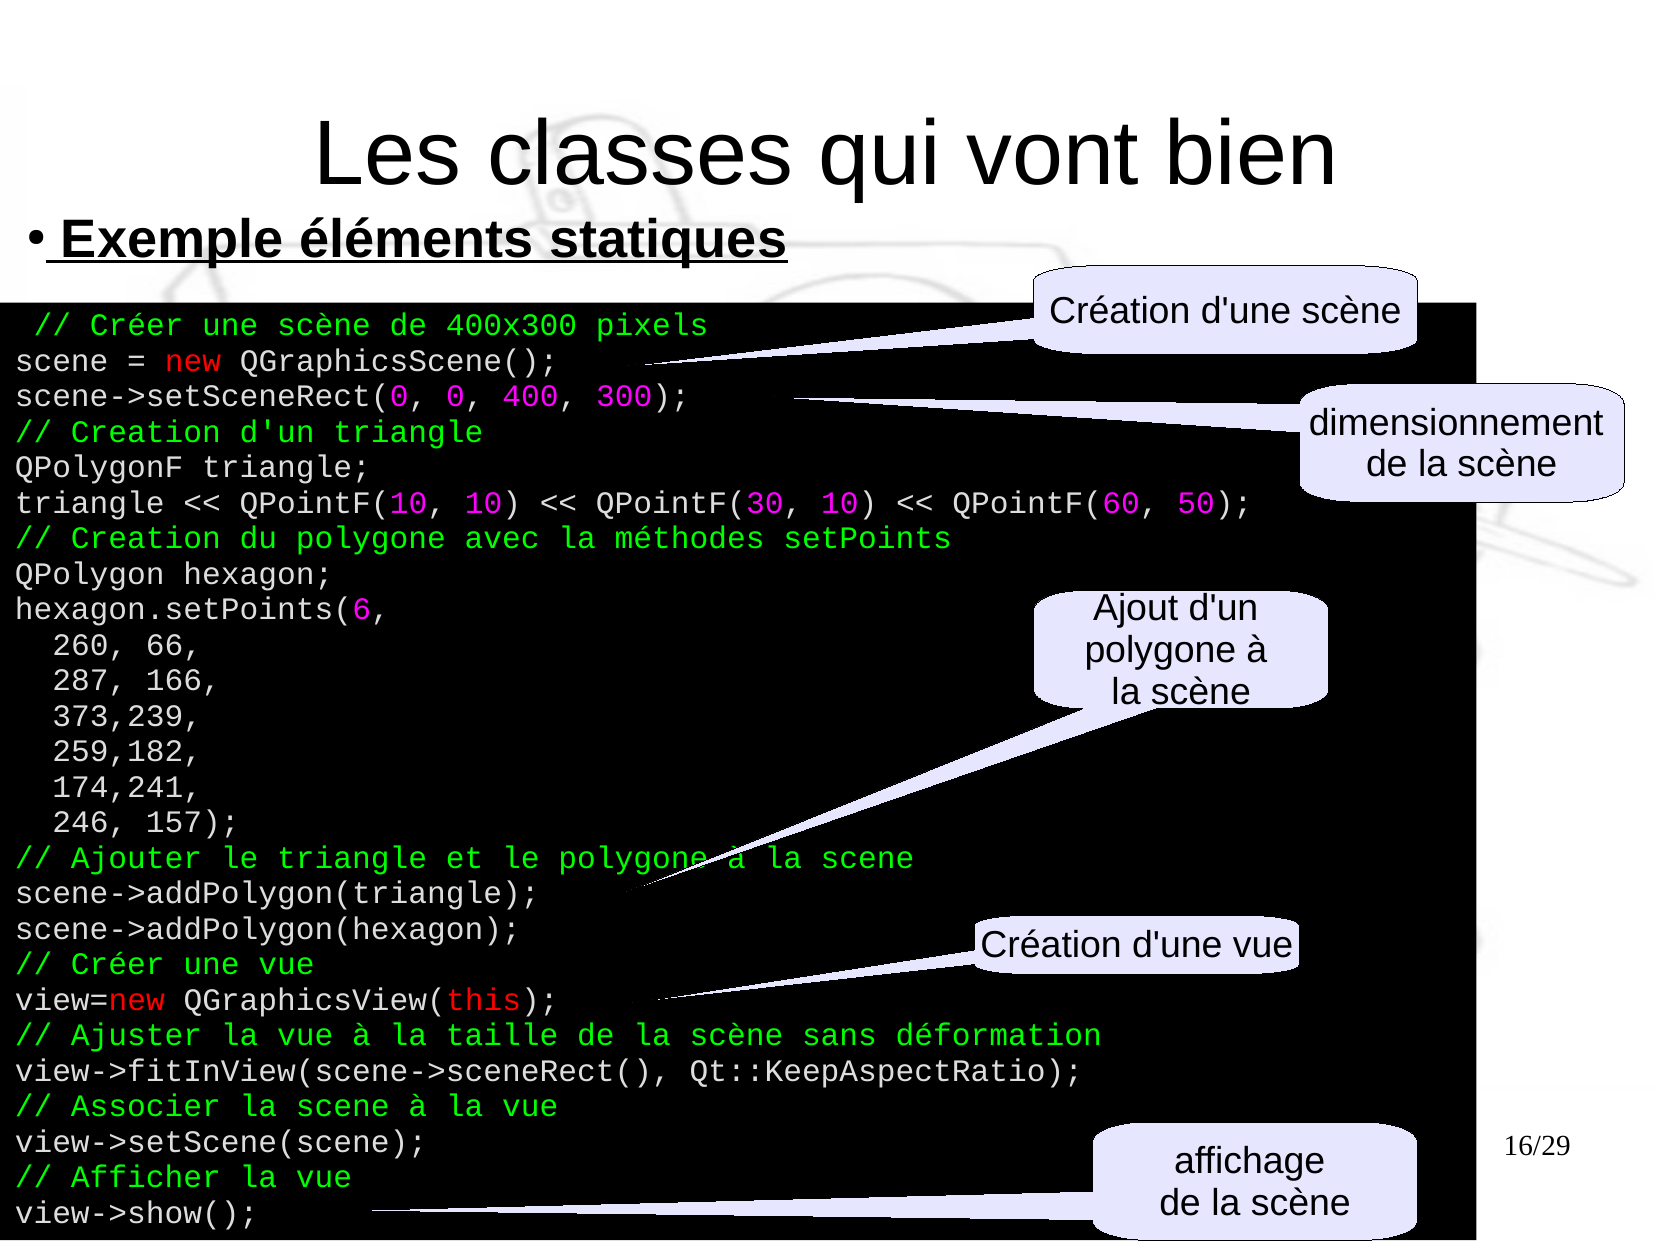

# Les classes qui vont bien
 Exemple éléments statiques
Création d'une scène
 // Créer une scène de 400x300 pixels
scene = new QGraphicsScene();
scene->setSceneRect(0, 0, 400, 300);
// Creation d'un triangle
QPolygonF triangle;
triangle << QPointF(10, 10) << QPointF(30, 10) << QPointF(60, 50);
// Creation du polygone avec la méthodes setPoints
QPolygon hexagon;
hexagon.setPoints(6,
 260, 66,
 287, 166,
 373,239,
 259,182,
 174,241,
 246, 157);
// Ajouter le triangle et le polygone à la scene
scene->addPolygon(triangle);
scene->addPolygon(hexagon);
// Créer une vue
view=new QGraphicsView(this);
// Ajuster la vue à la taille de la scène sans déformation
view->fitInView(scene->sceneRect(), Qt::KeepAspectRatio);
// Associer la scene à la vue
view->setScene(scene);
// Afficher la vue
view->show();
dimensionnement
de la scène
Ajout d'un
polygone à
la scène
Création d'une vue
affichage
de la scène
16